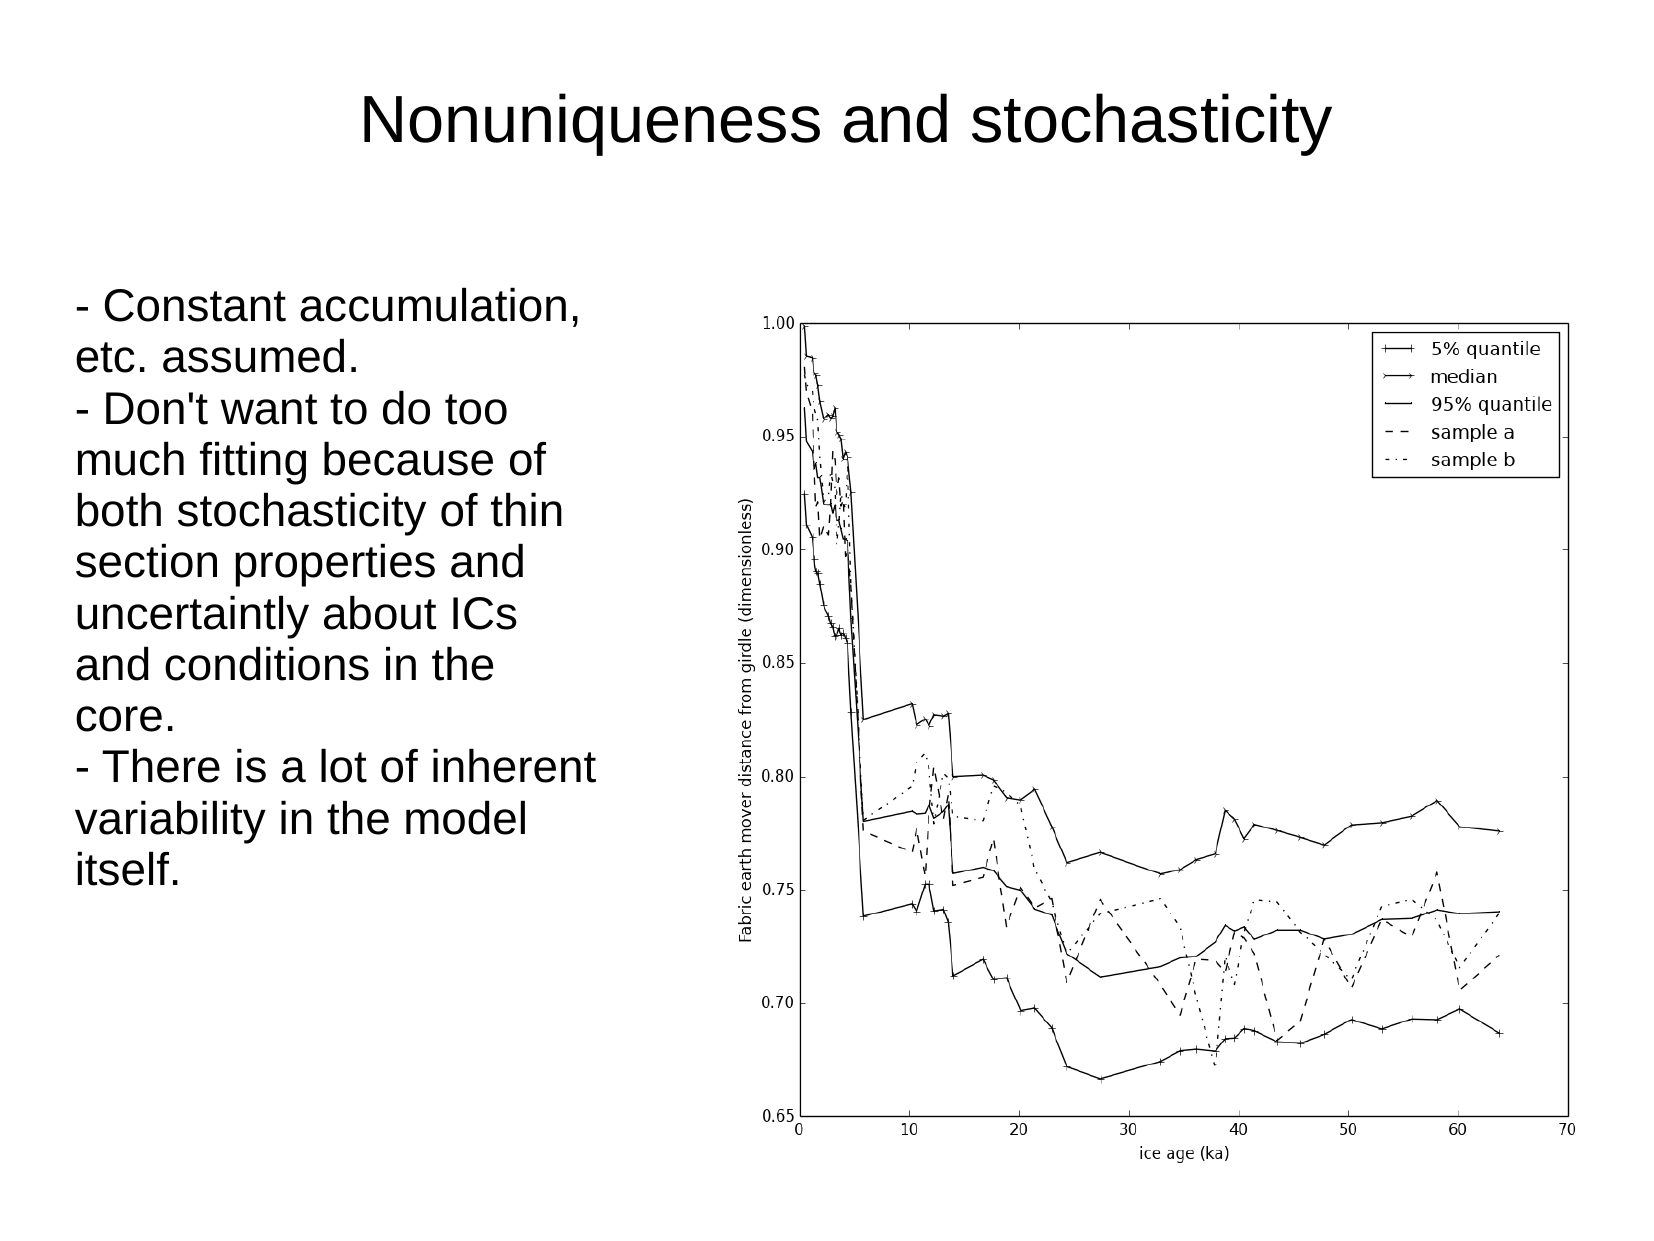

Nonuniqueness and stochasticity
- Constant accumulation, etc. assumed.
- Don't want to do too much fitting because of both stochasticity of thin section properties and uncertaintly about ICs and conditions in the core.
- There is a lot of inherent variability in the model itself.